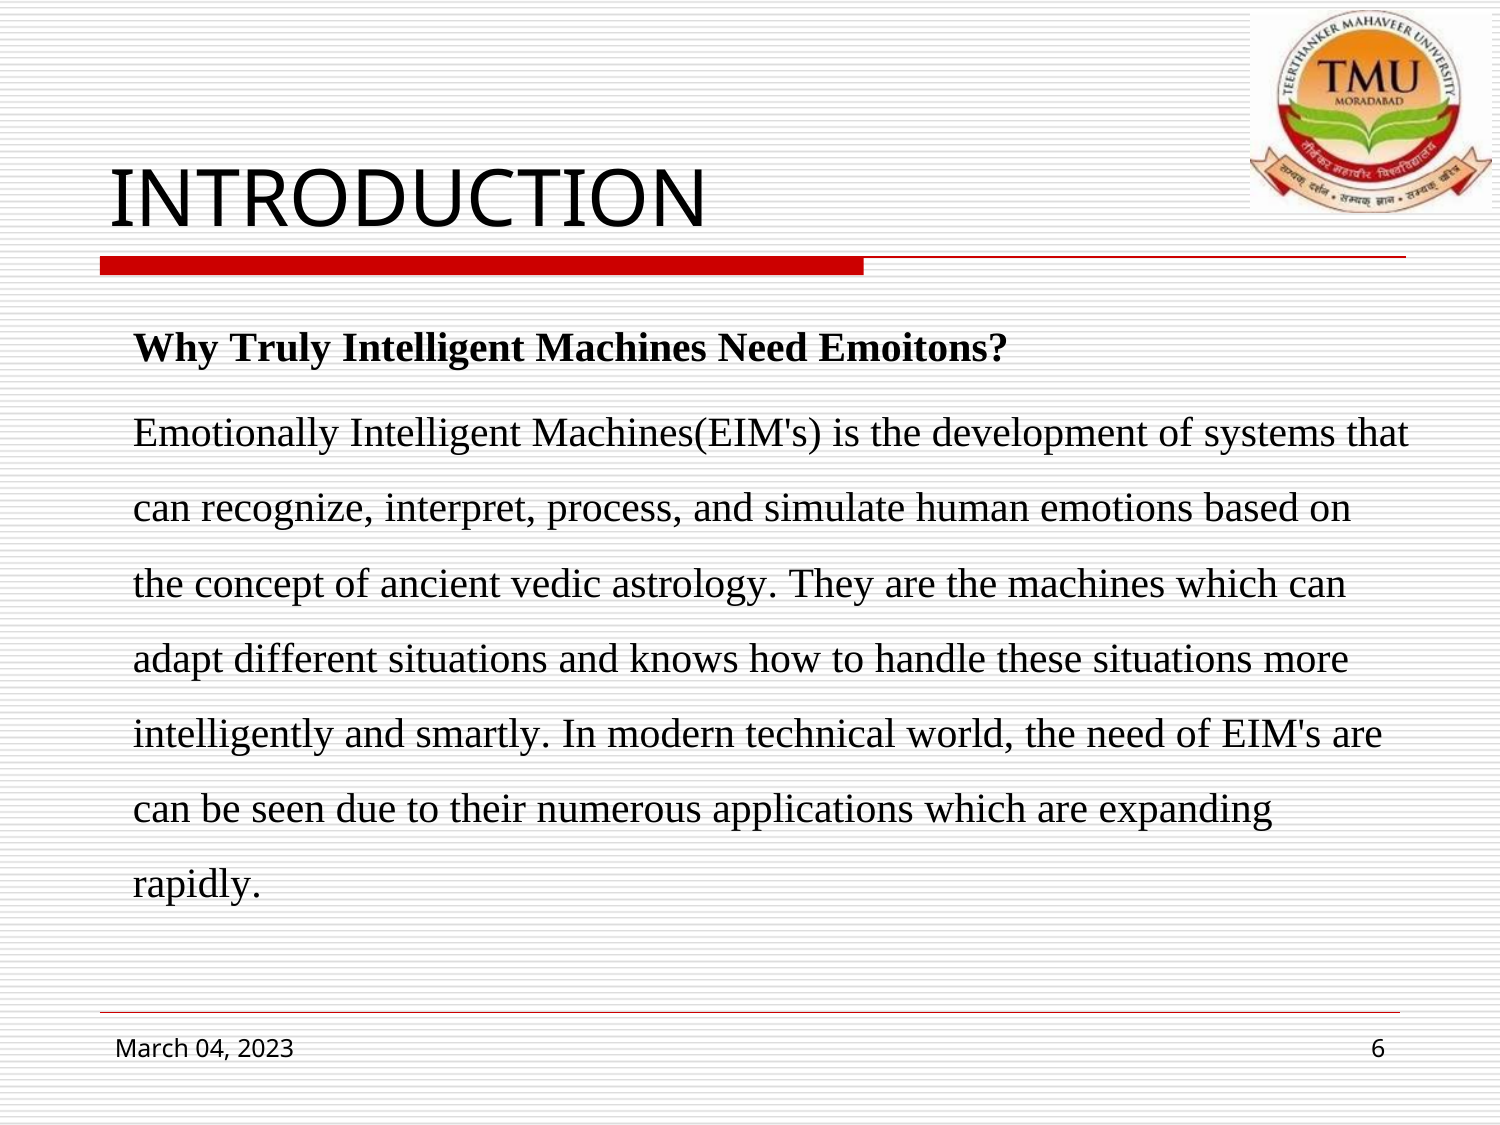

# INTRODUCTION
Why Truly Intelligent Machines Need Emoitons?
Emotionally Intelligent Machines(EIM's) is the development of systems that can recognize, interpret, process, and simulate human emotions based on the concept of ancient vedic astrology. They are the machines which can adapt different situations and knows how to handle these situations more intelligently and smartly. In modern technical world, the need of EIM's are can be seen due to their numerous applications which are expanding rapidly.
March 04, 2023